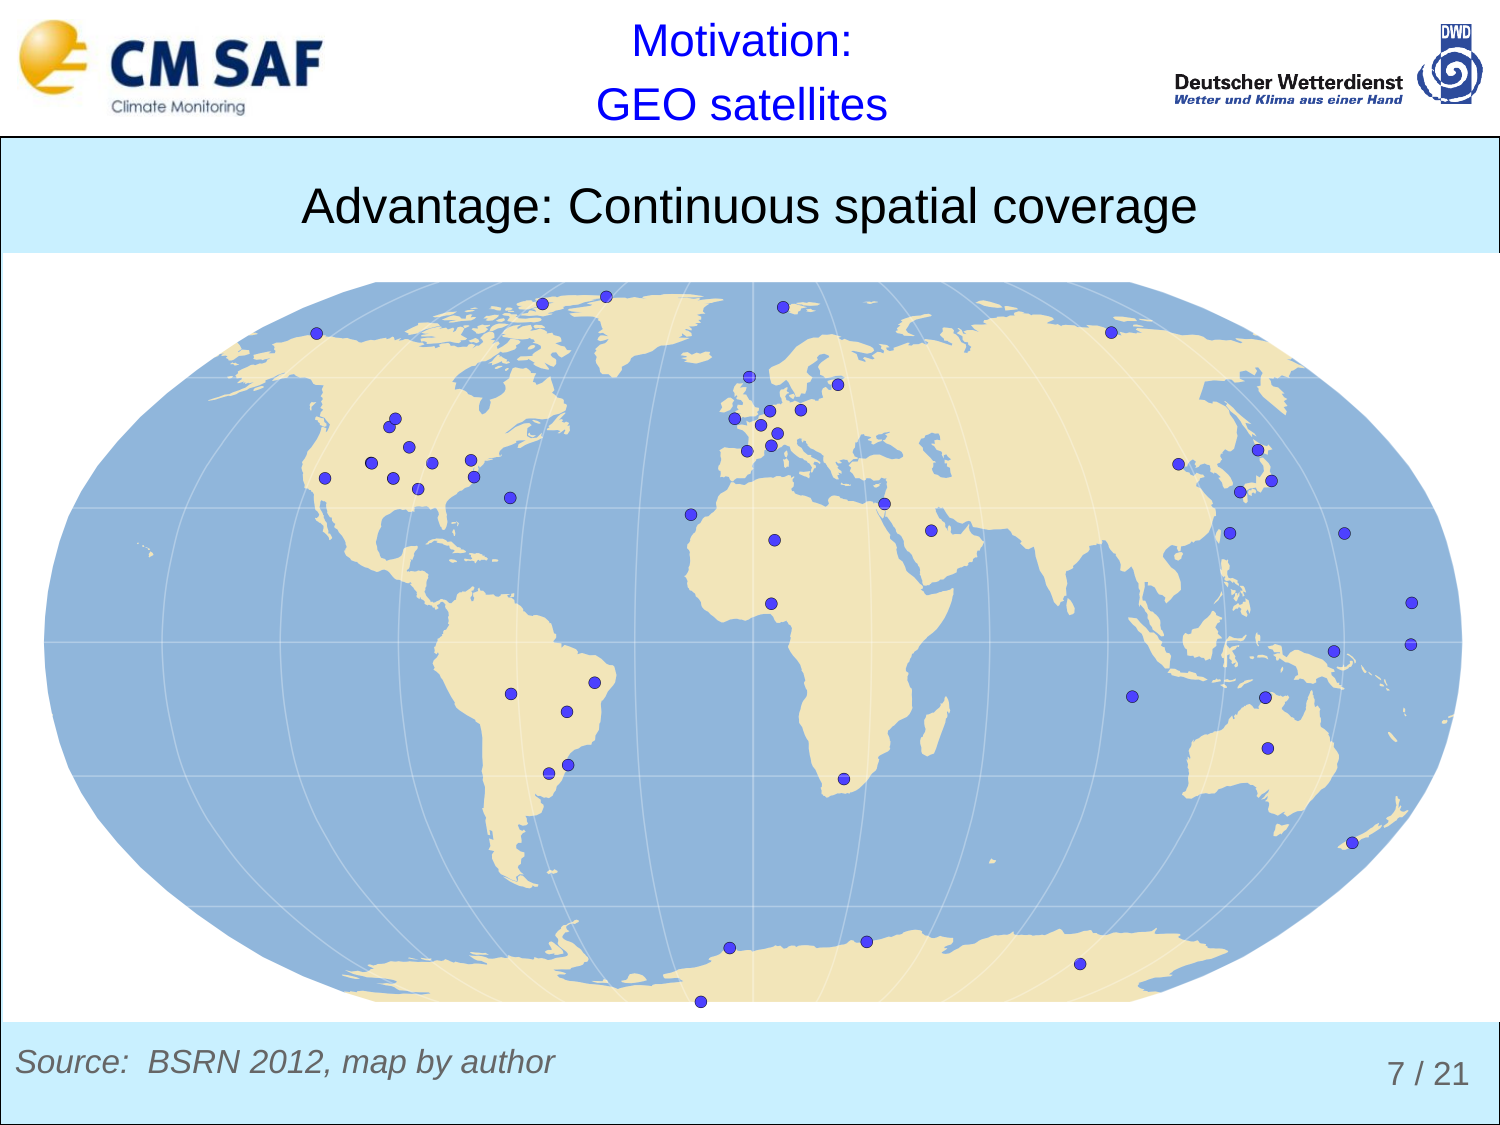

Motivation:
GEO satellites
Advantage: Continuous spatial coverage
Source: BSRN 2012, map by author